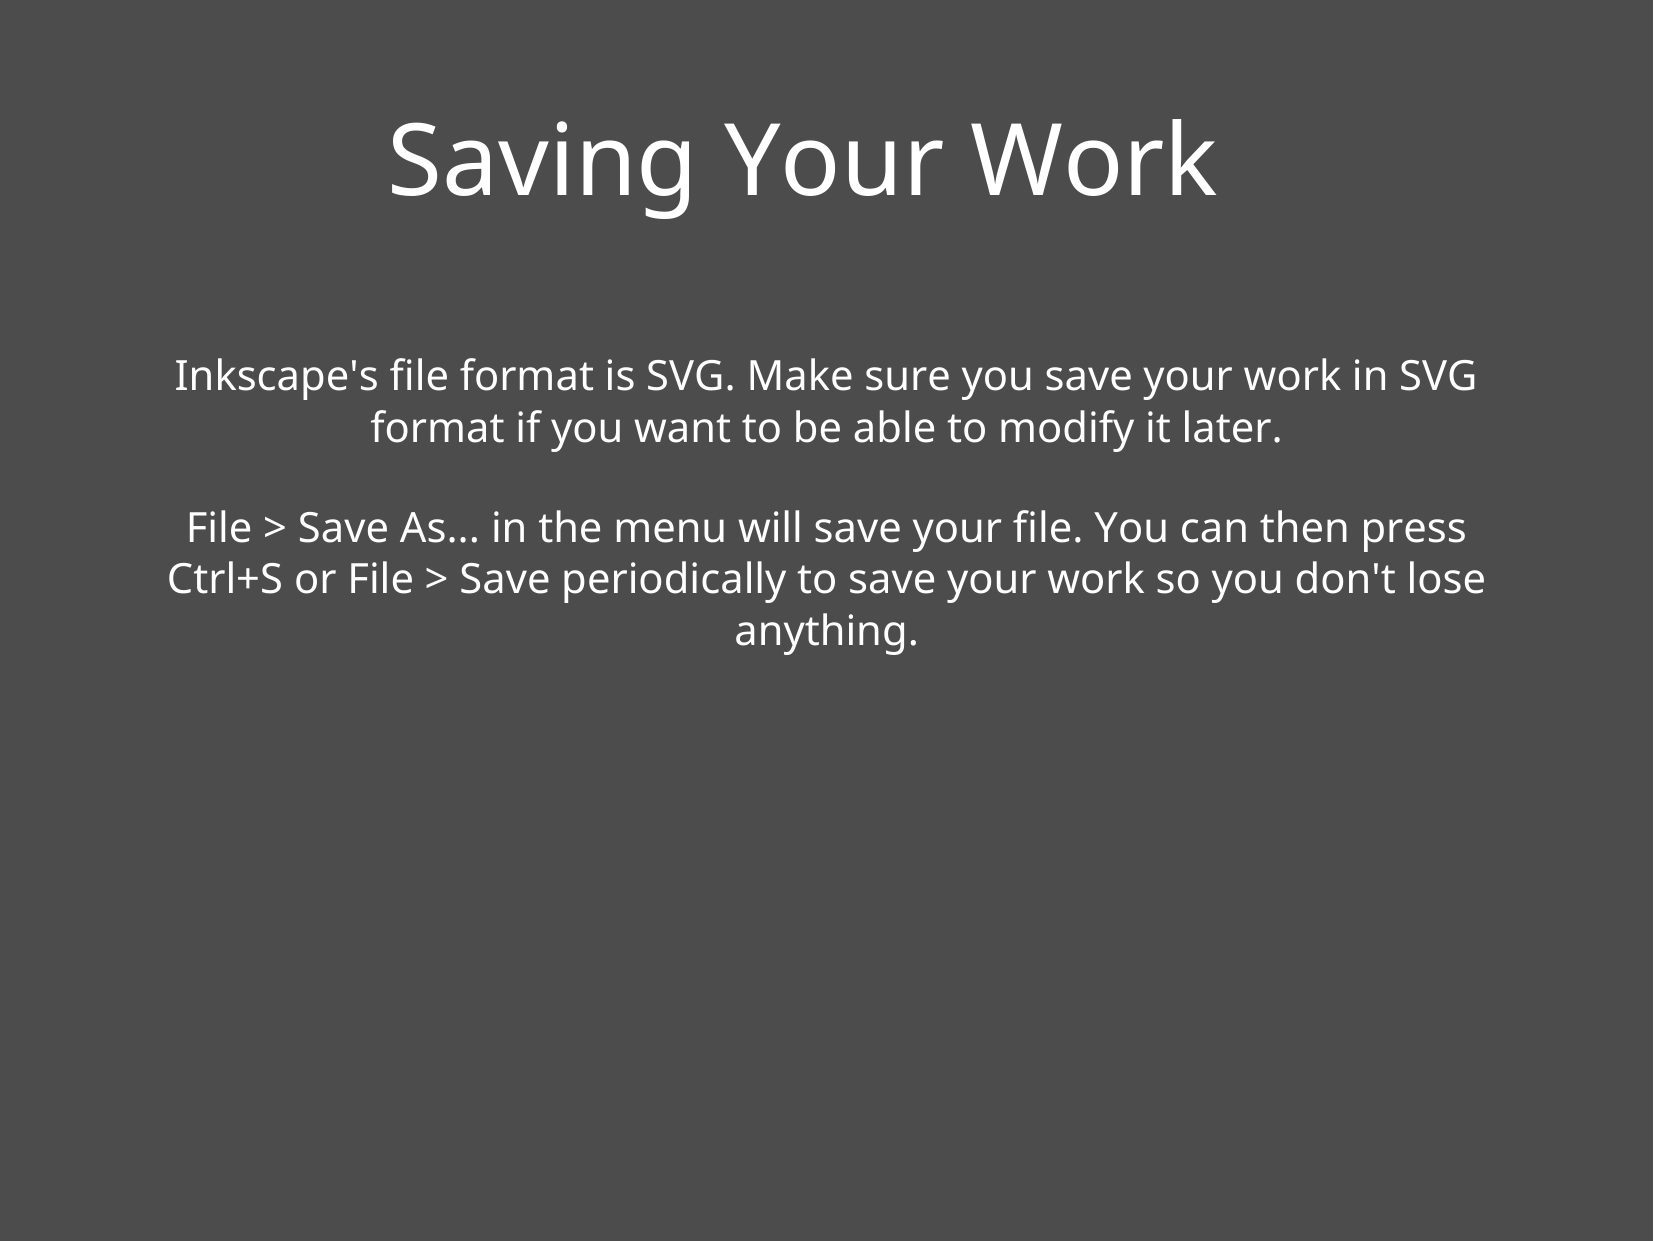

# Saving Your Work
Inkscape's file format is SVG. Make sure you save your work in SVG format if you want to be able to modify it later.
File > Save As... in the menu will save your file. You can then press Ctrl+S or File > Save periodically to save your work so you don't lose anything.